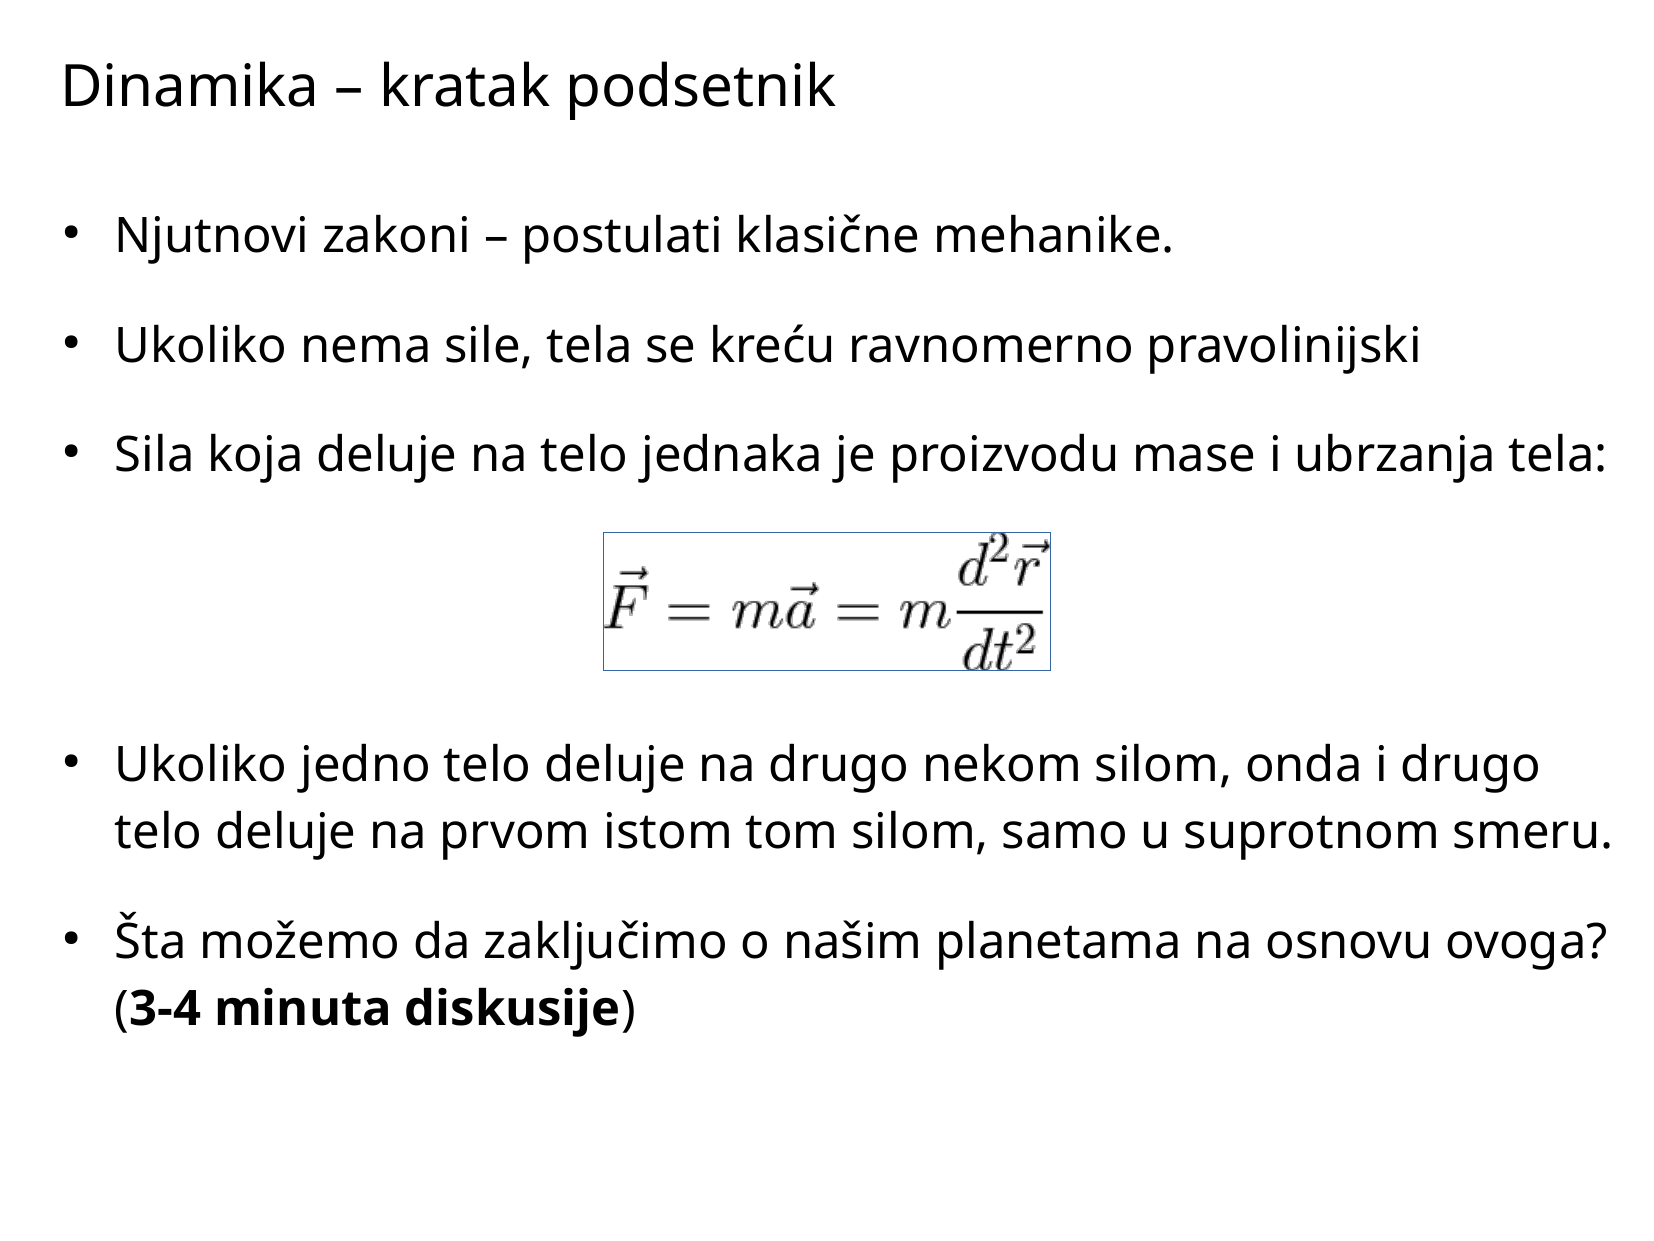

# Dinamika – kratak podsetnik
Njutnovi zakoni – postulati klasične mehanike.
Ukoliko nema sile, tela se kreću ravnomerno pravolinijski
Sila koja deluje na telo jednaka je proizvodu mase i ubrzanja tela:
Ukoliko jedno telo deluje na drugo nekom silom, onda i drugo telo deluje na prvom istom tom silom, samo u suprotnom smeru.
Šta možemo da zaključimo o našim planetama na osnovu ovoga? (3-4 minuta diskusije)